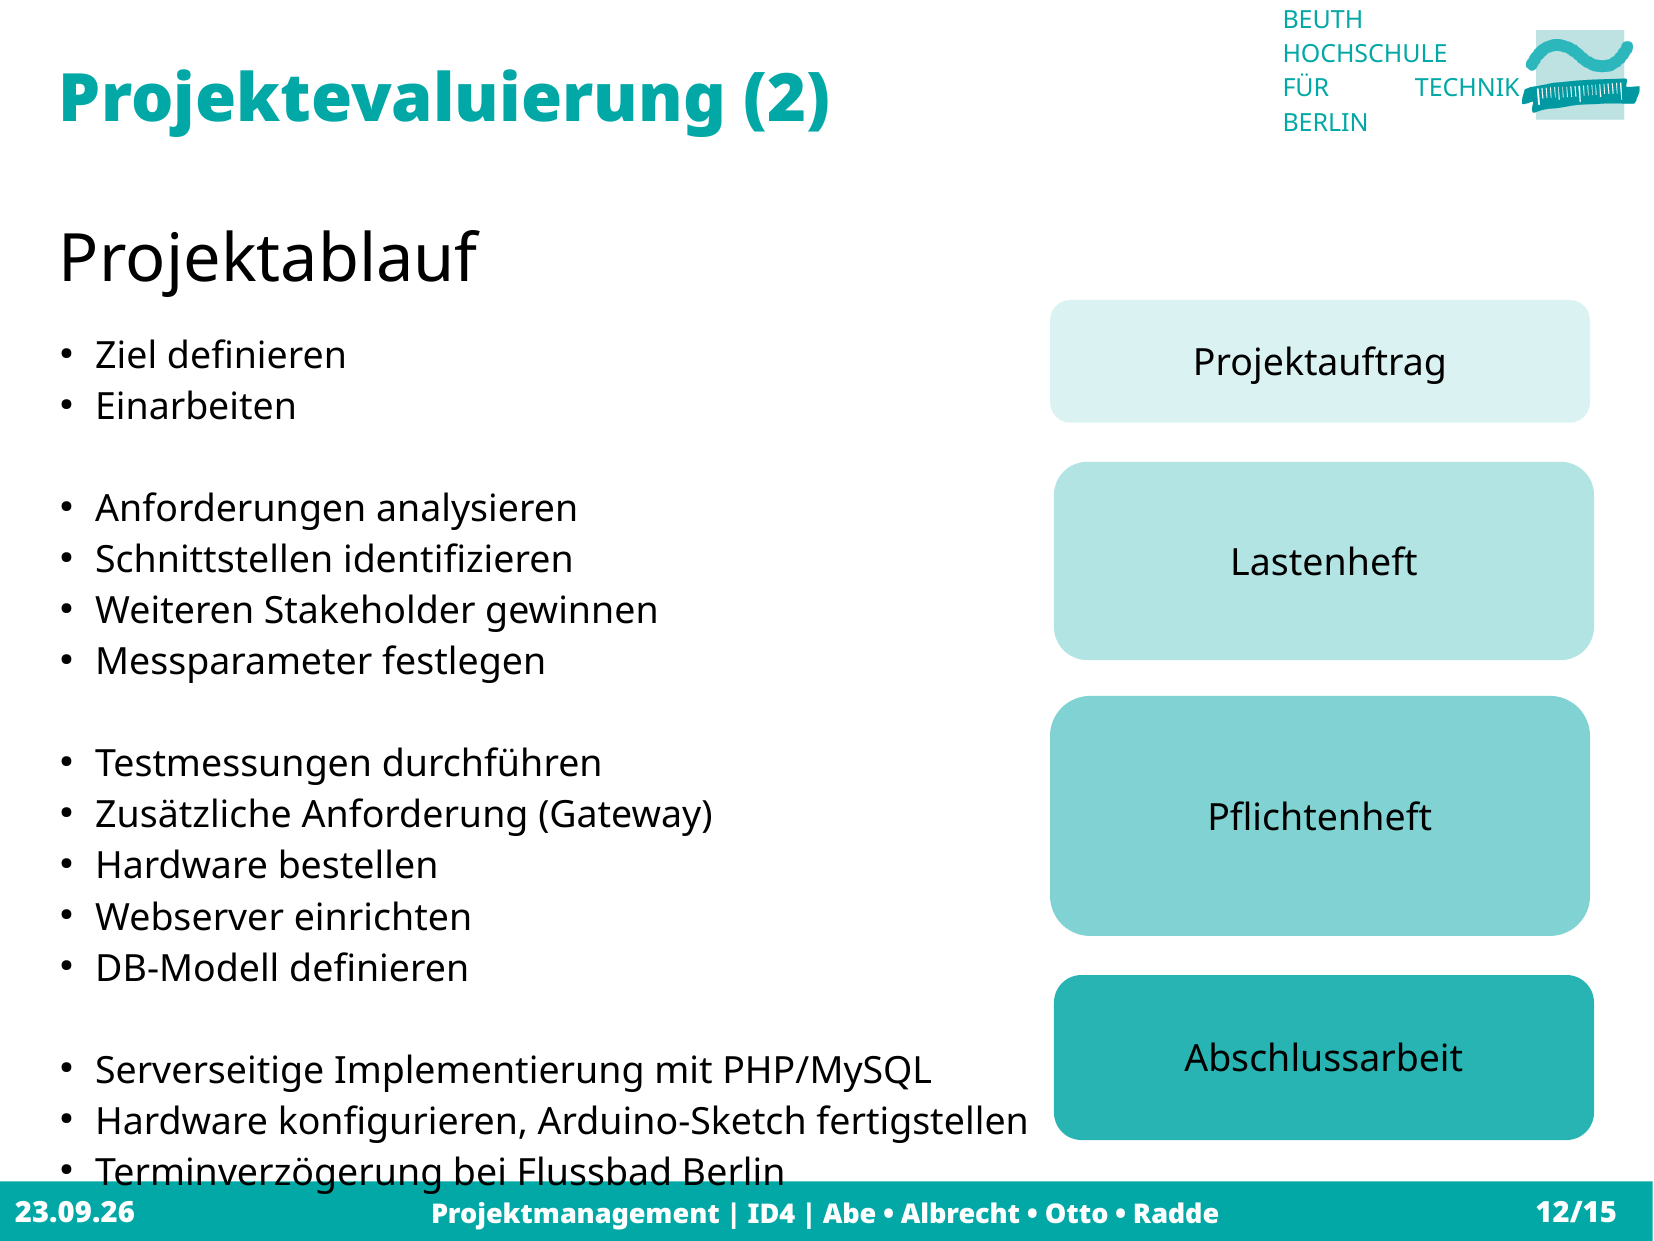

# Projektevaluierung (2)
Projektablauf
Projektauftrag
Ziel definieren
Einarbeiten
Anforderungen analysieren
Schnittstellen identifizieren
Weiteren Stakeholder gewinnen
Messparameter festlegen
Testmessungen durchführen
Zusätzliche Anforderung (Gateway)
Hardware bestellen
Webserver einrichten
DB-Modell definieren
Serverseitige Implementierung mit PHP/MySQL
Hardware konfigurieren, Arduino-Sketch fertigstellen
Terminverzögerung bei Flussbad Berlin
Lastenheft
Pflichtenheft
Abschlussarbeit
Projektmanagement | ID4 | Abe • Albrecht • Otto • Radde
12